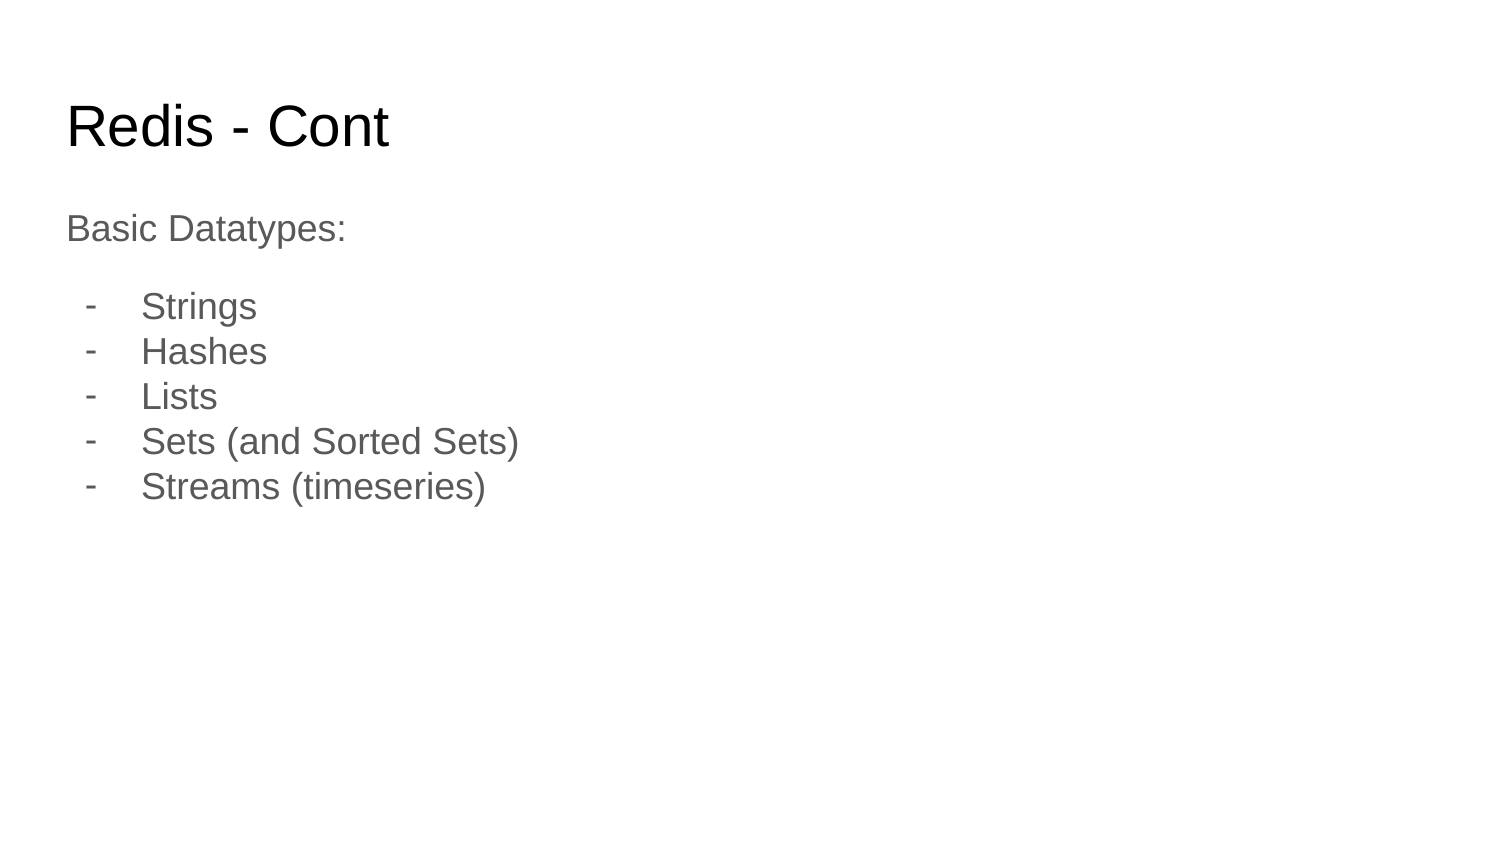

# Redis - Cont
Basic Datatypes:
Strings
Hashes
Lists
Sets (and Sorted Sets)
Streams (timeseries)